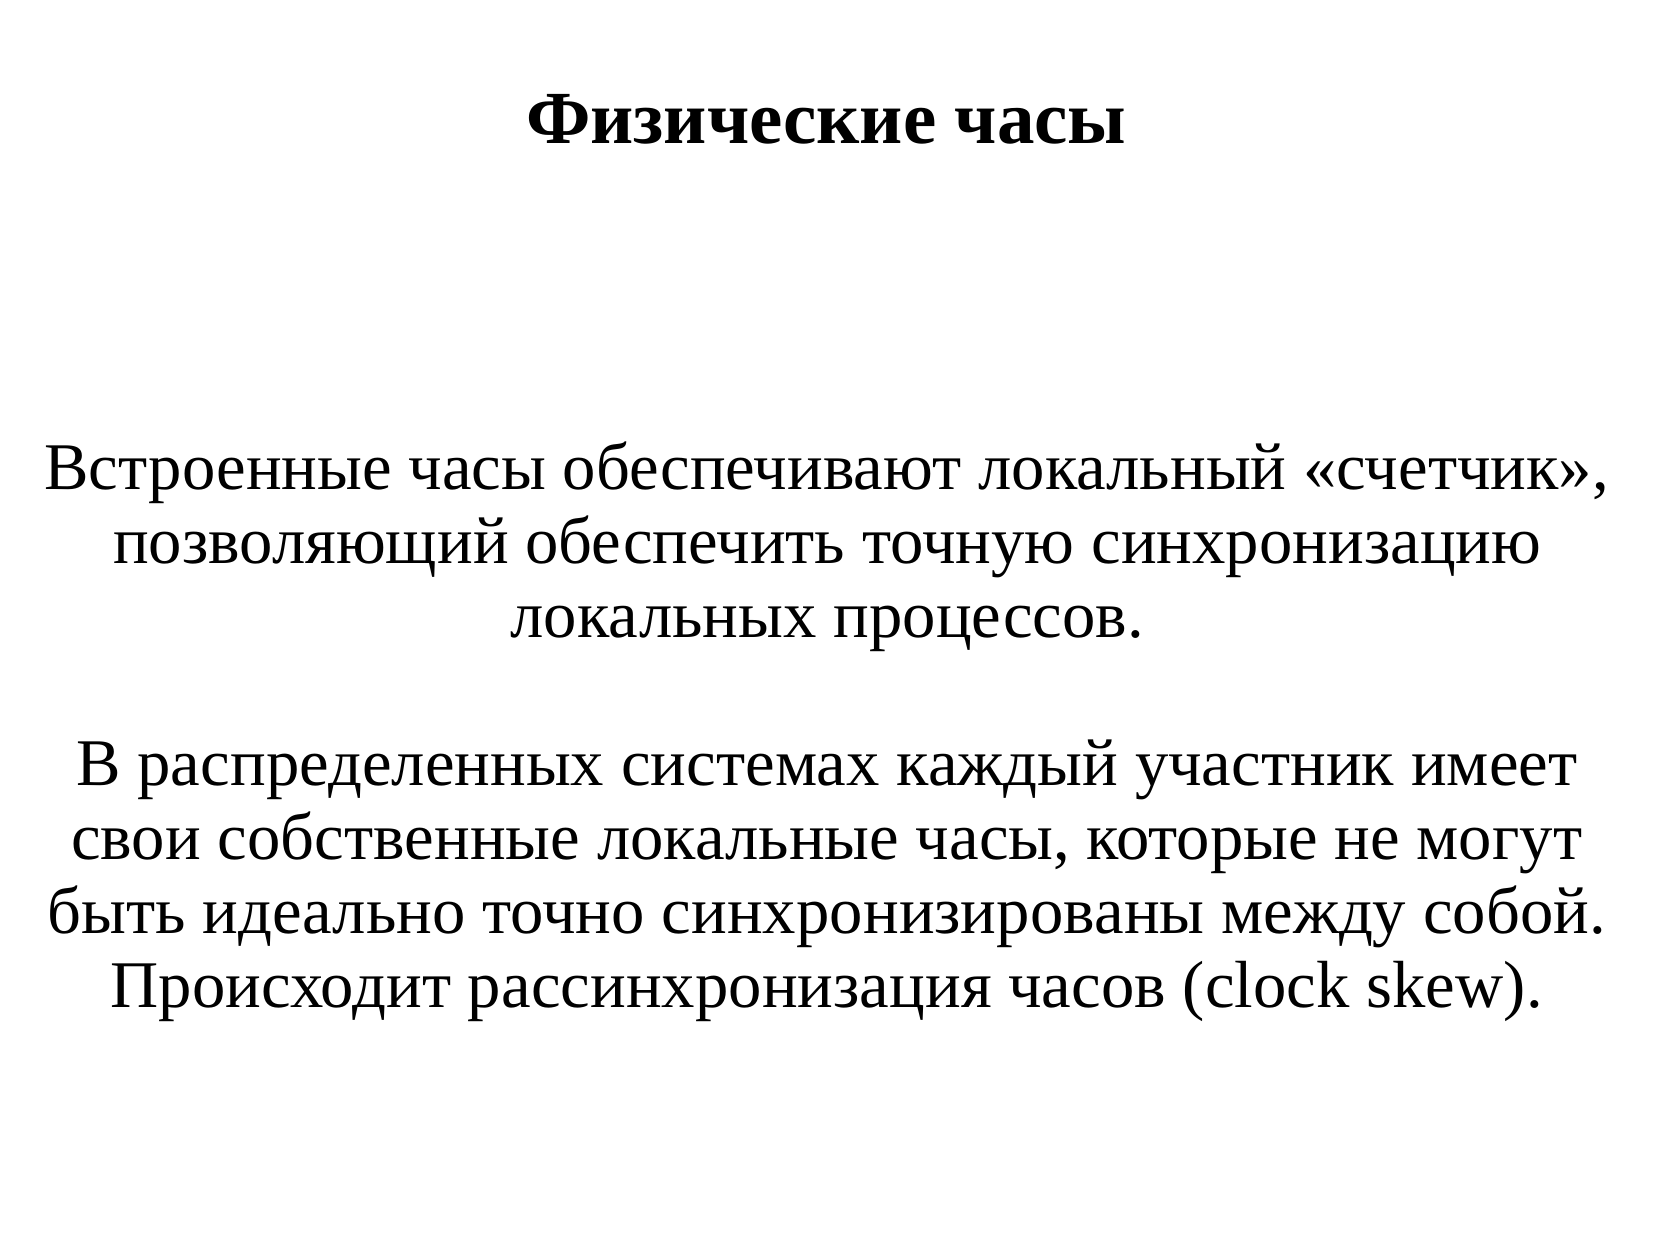

# Физические часы
Встроенные часы обеспечивают локальный «счетчик», позволяющий обеспечить точную синхронизацию локальных процессов.
В распределенных системах каждый участник имеет свои собственные локальные часы, которые не могут быть идеально точно синхронизированы между собой. Происходит рассинхронизация часов (clock skew).